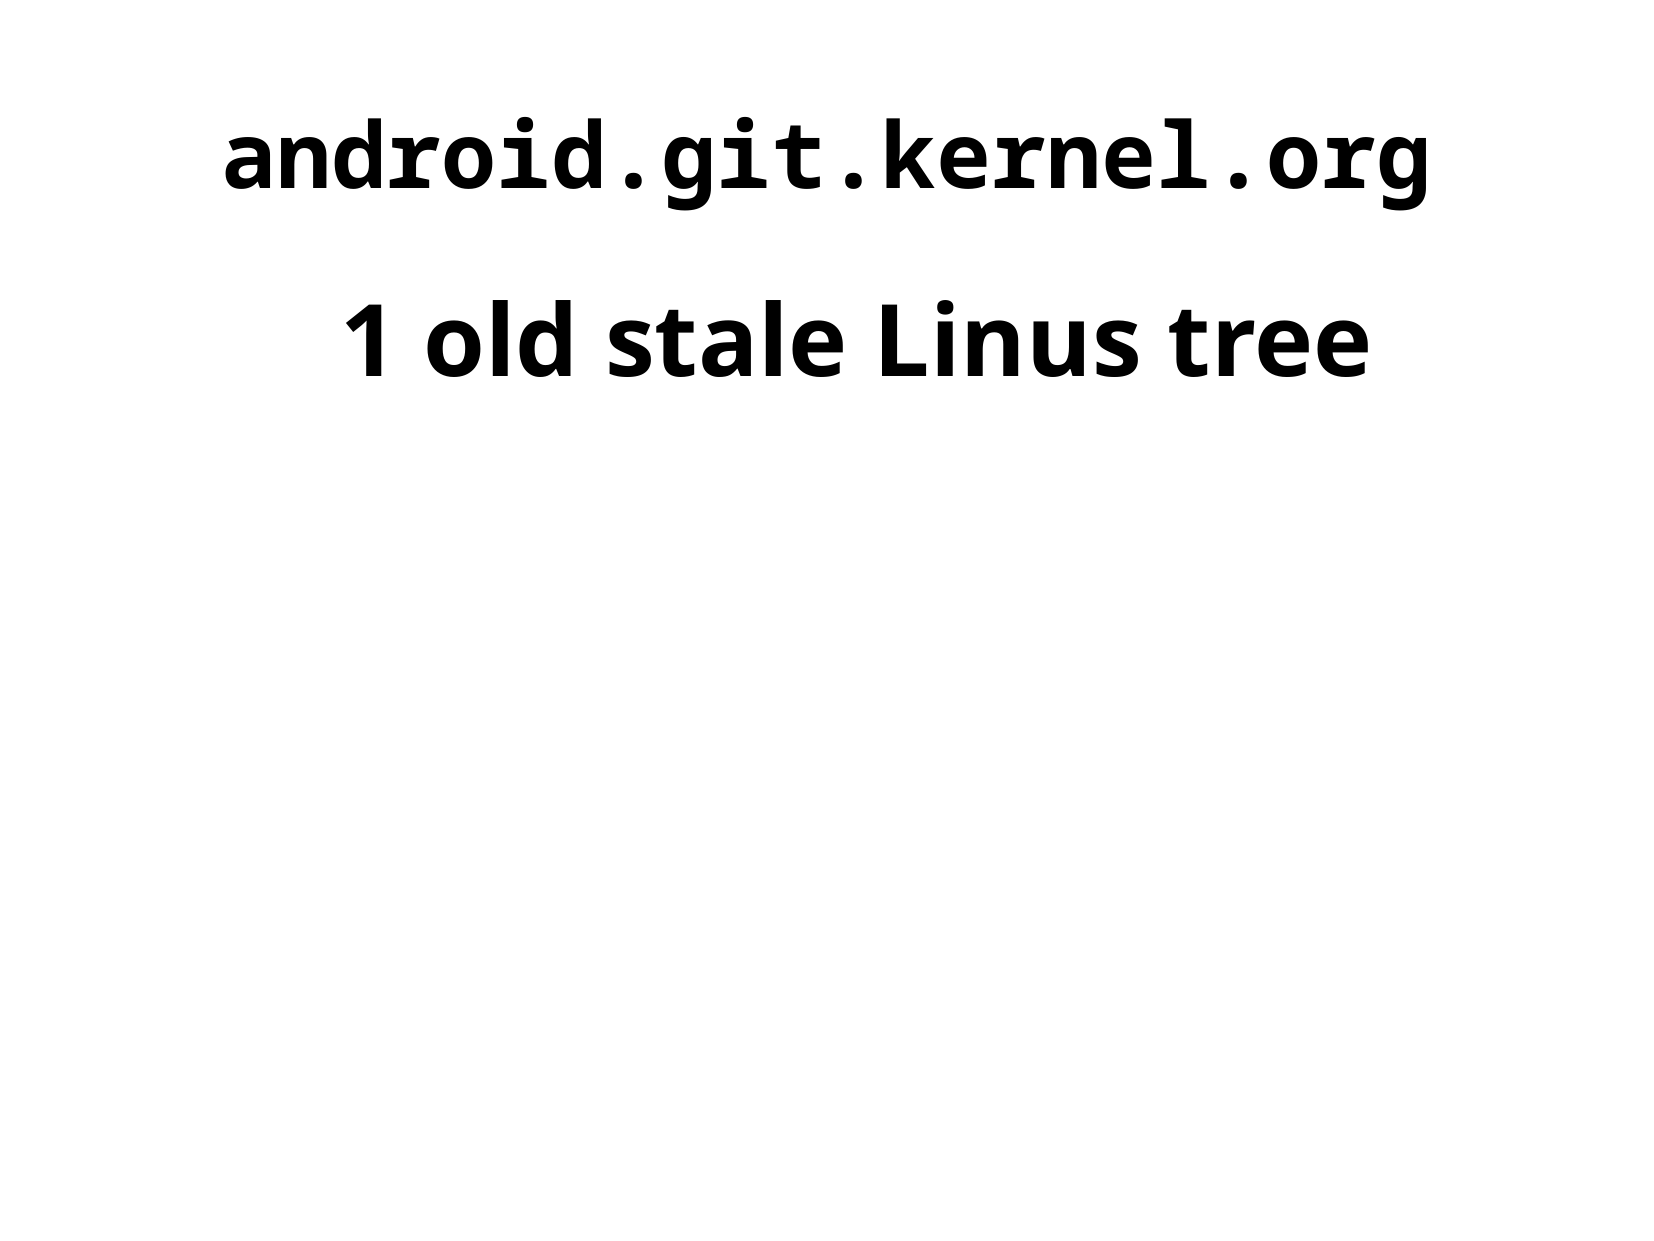

# android.git.kernel.org
1 old stale Linus tree